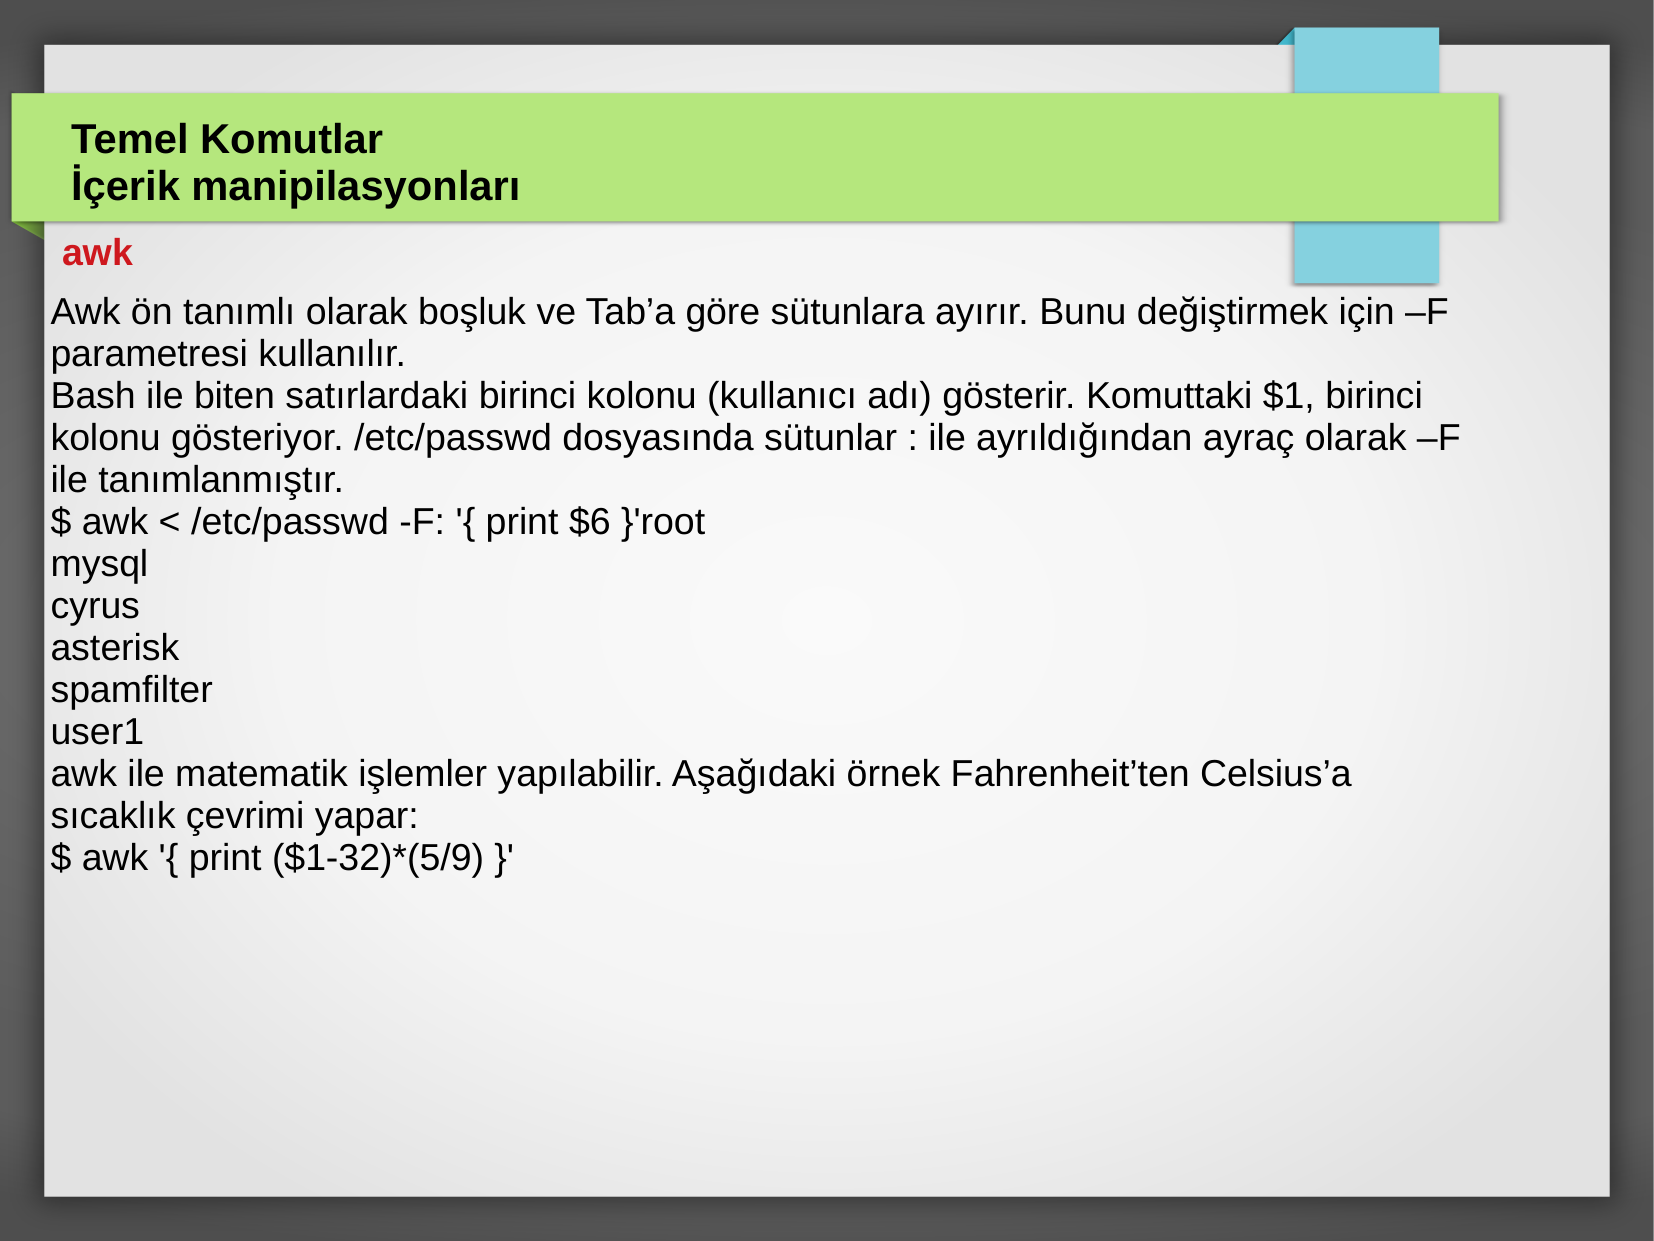

Temel Komutlar
İçerik manipilasyonları
awk
Awk ön tanımlı olarak boşluk ve Tab’a göre sütunlara ayırır. Bunu değiştirmek için –F
parametresi kullanılır.
Bash ile biten satırlardaki birinci kolonu (kullanıcı adı) gösterir. Komuttaki $1, birinci
kolonu gösteriyor. /etc/passwd dosyasında sütunlar : ile ayrıldığından ayraç olarak –F
ile tanımlanmıştır.
$ awk < /etc/passwd -F: '{ print $6 }'root
mysql
cyrus
asterisk
spamfilter
user1
awk ile matematik işlemler yapılabilir. Aşağıdaki örnek Fahrenheit’ten Celsius’a
sıcaklık çevrimi yapar:
$ awk '{ print ($1-32)*(5/9) }'